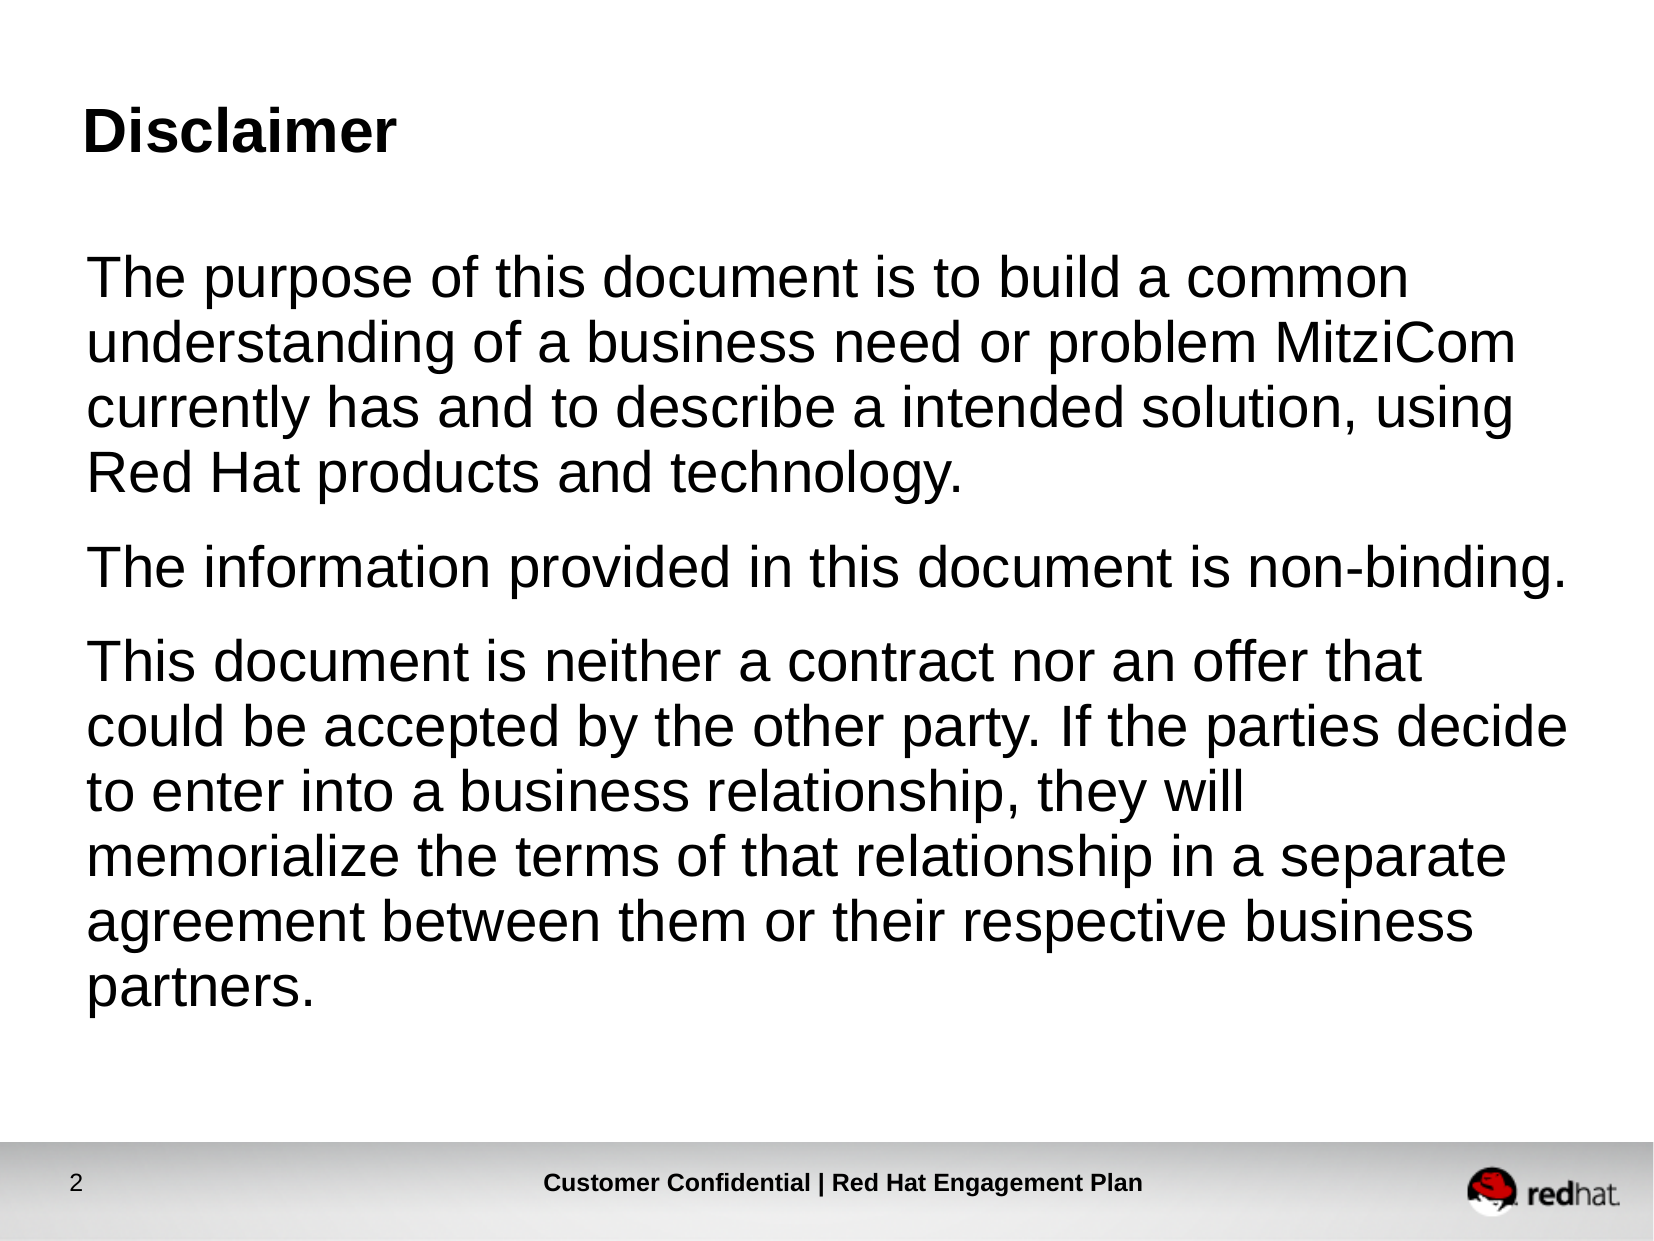

# Disclaimer
The purpose of this document is to build a common understanding of a business need or problem MitziCom currently has and to describe a intended solution, using Red Hat products and technology.
The information provided in this document is non-binding.
This document is neither a contract nor an offer that could be accepted by the other party. If the parties decide to enter into a business relationship, they will memorialize the terms of that relationship in a separate agreement between them or their respective business partners.